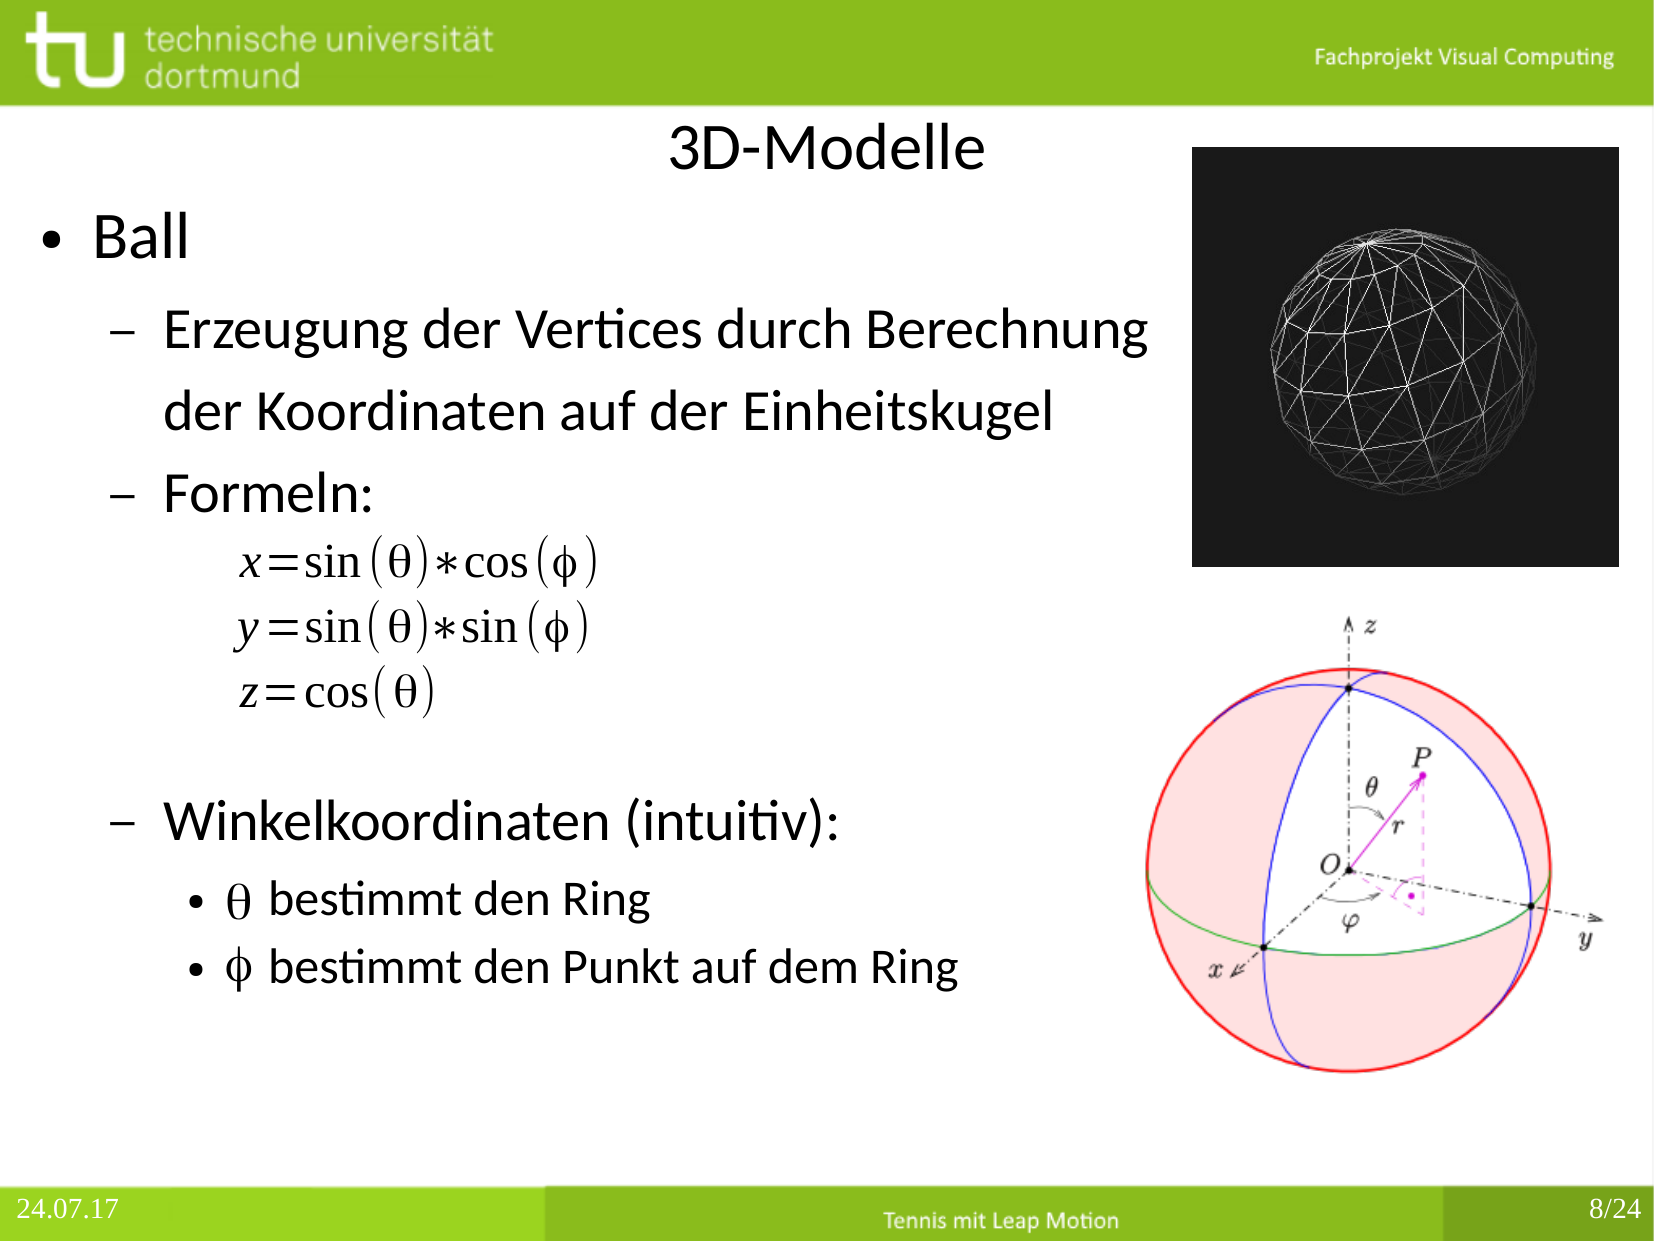

# 3D-Modelle
Ball
Erzeugung der Vertices durch Berechnung
der Koordinaten auf der Einheitskugel
Formeln:
Winkelkoordinaten (intuitiv):
 bestimmt den Ring
 bestimmt den Punkt auf dem Ring
24.07.17
8